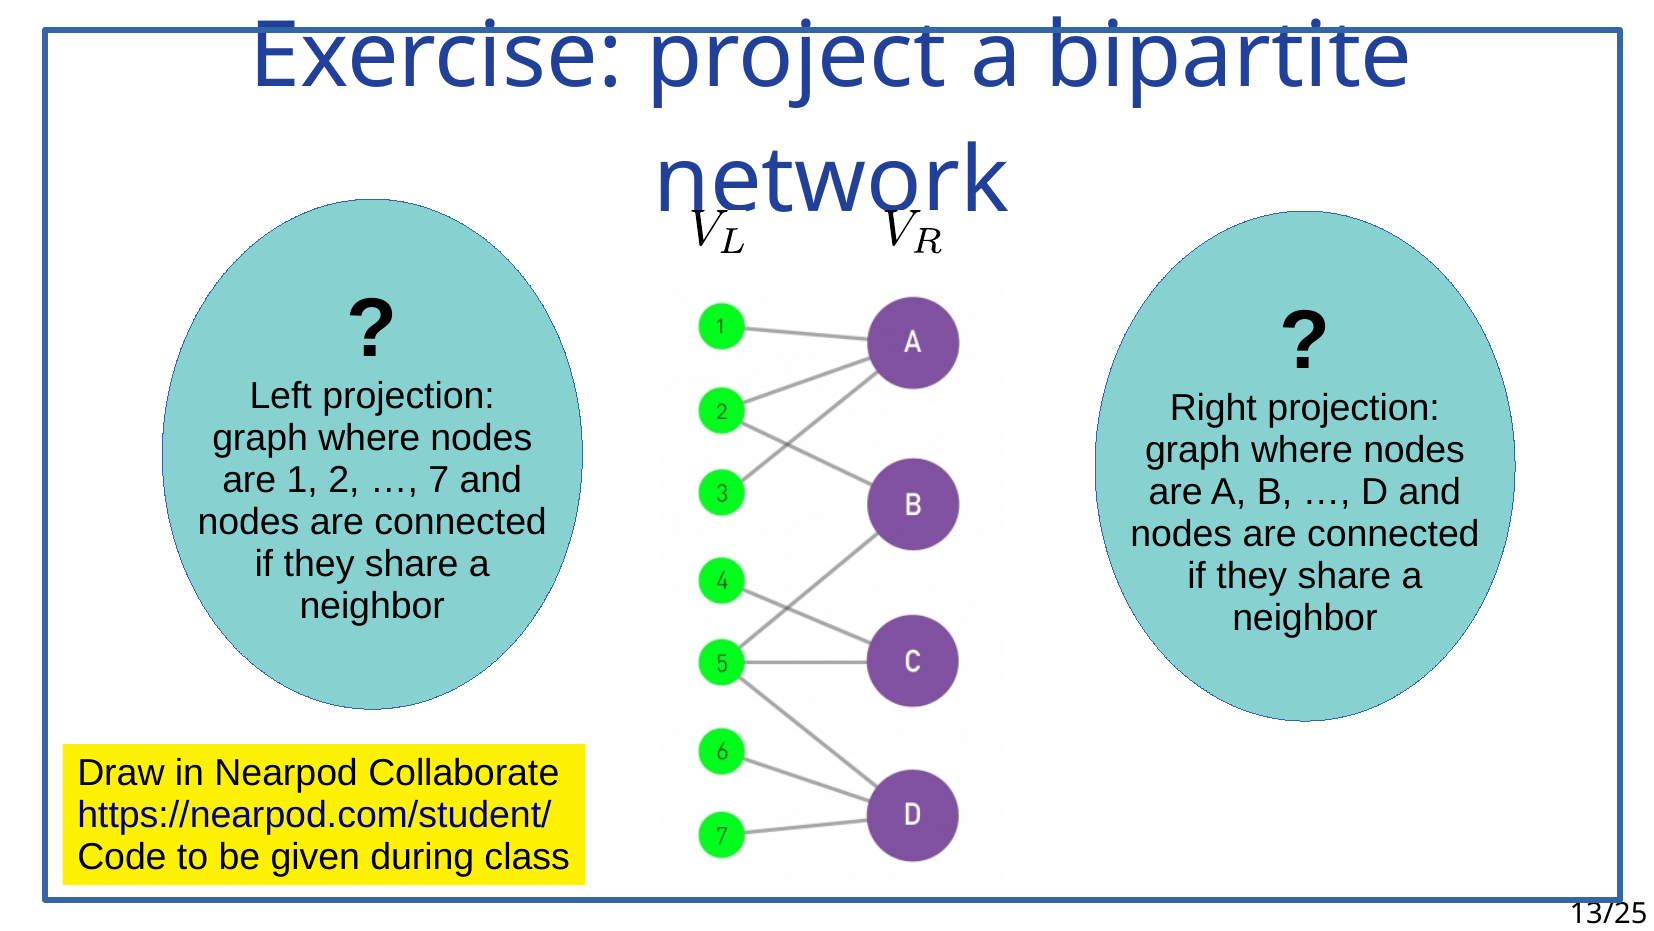

# Exercise: project a bipartite network
?
Left projection:
graph where nodes
are 1, 2, …, 7 and
nodes are connected
if they share a
neighbor
?
Right projection:
graph where nodes
are A, B, …, D and
nodes are connected
if they share a
neighbor
Draw in Nearpod Collaborate
https://nearpod.com/student/
Code to be given during class
13